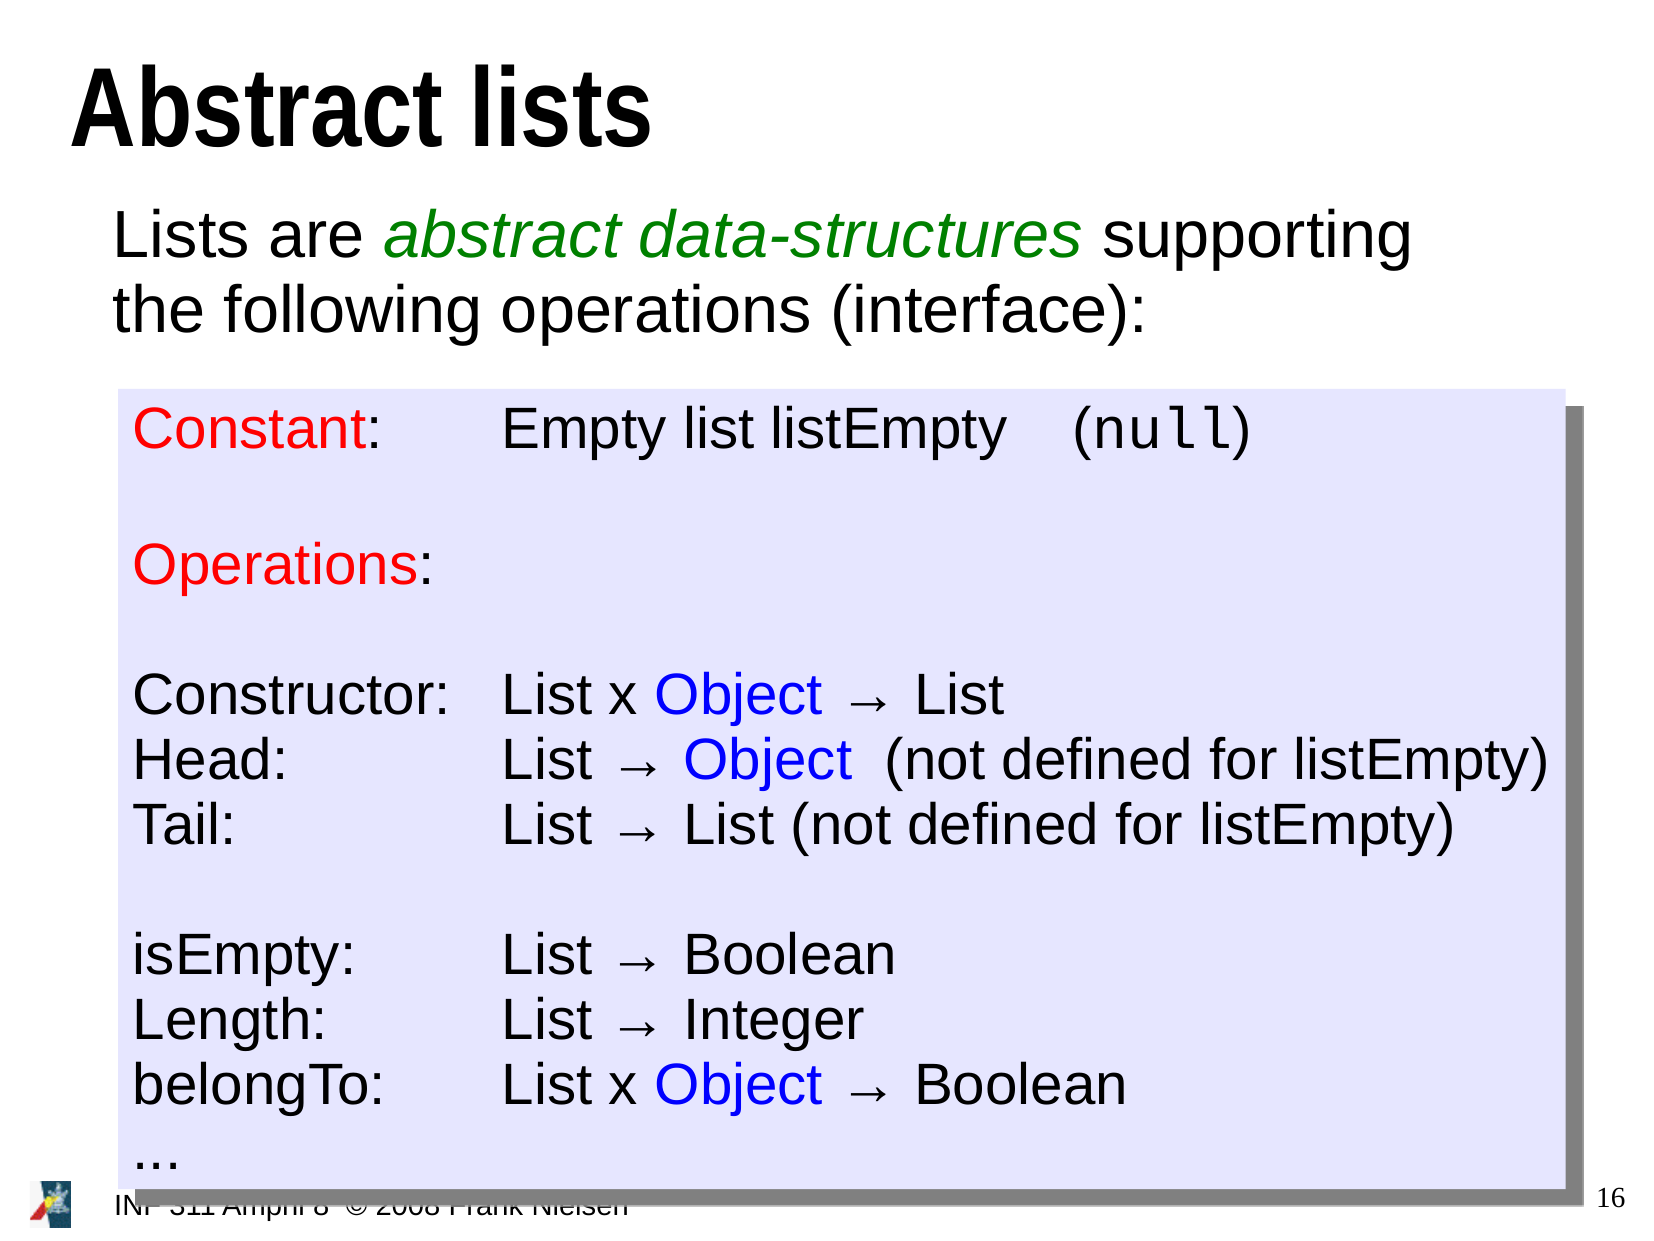

Abstract lists
Lists are abstract data-structures supporting
the following operations (interface):
Constant: 		Empty list listEmpty (null)
Operations:
Constructor: 	List x Object → List
Head: 			List → Object (not defined for listEmpty)
Tail: 				List → List (not defined for listEmpty)
isEmpty:		List → Boolean
Length: 			List → Integer
belongTo: 		List x Object → Boolean
...